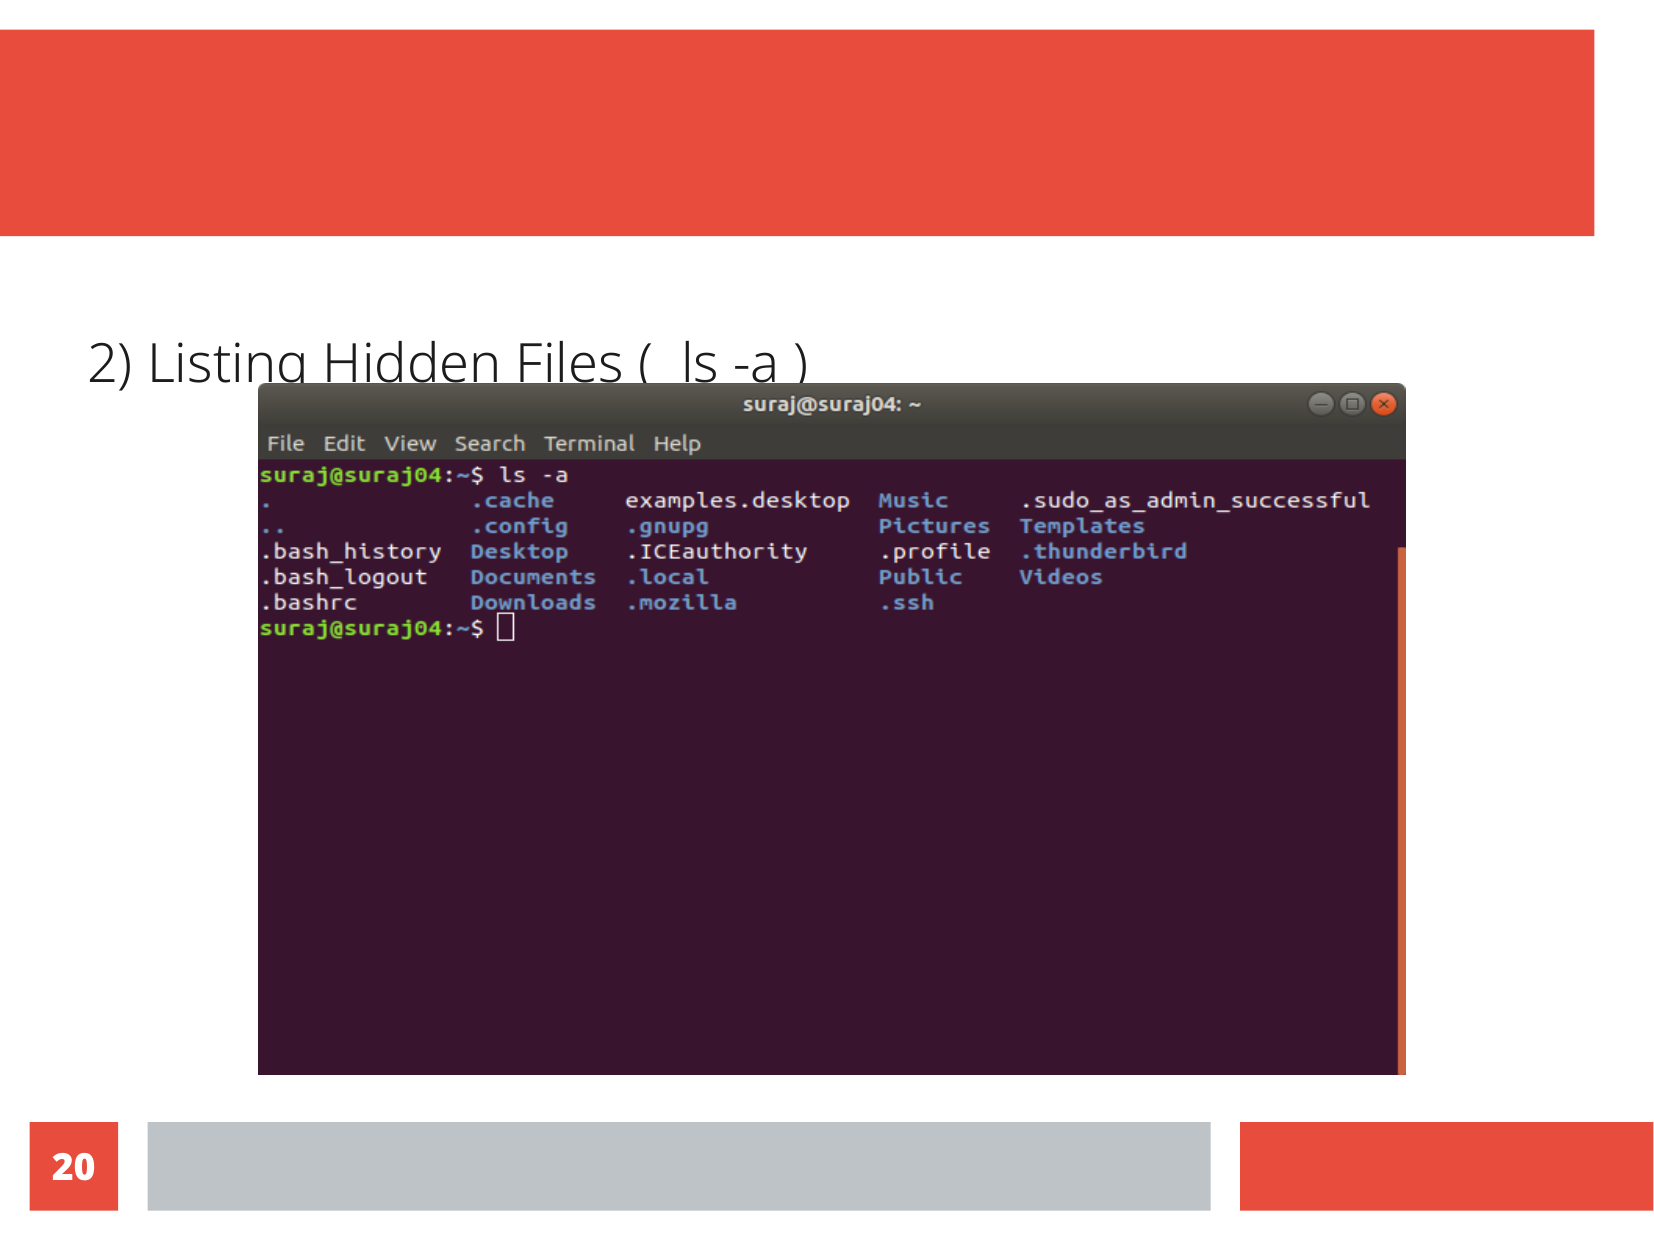

#
 2) Listing Hidden Files ( ls -a )
20